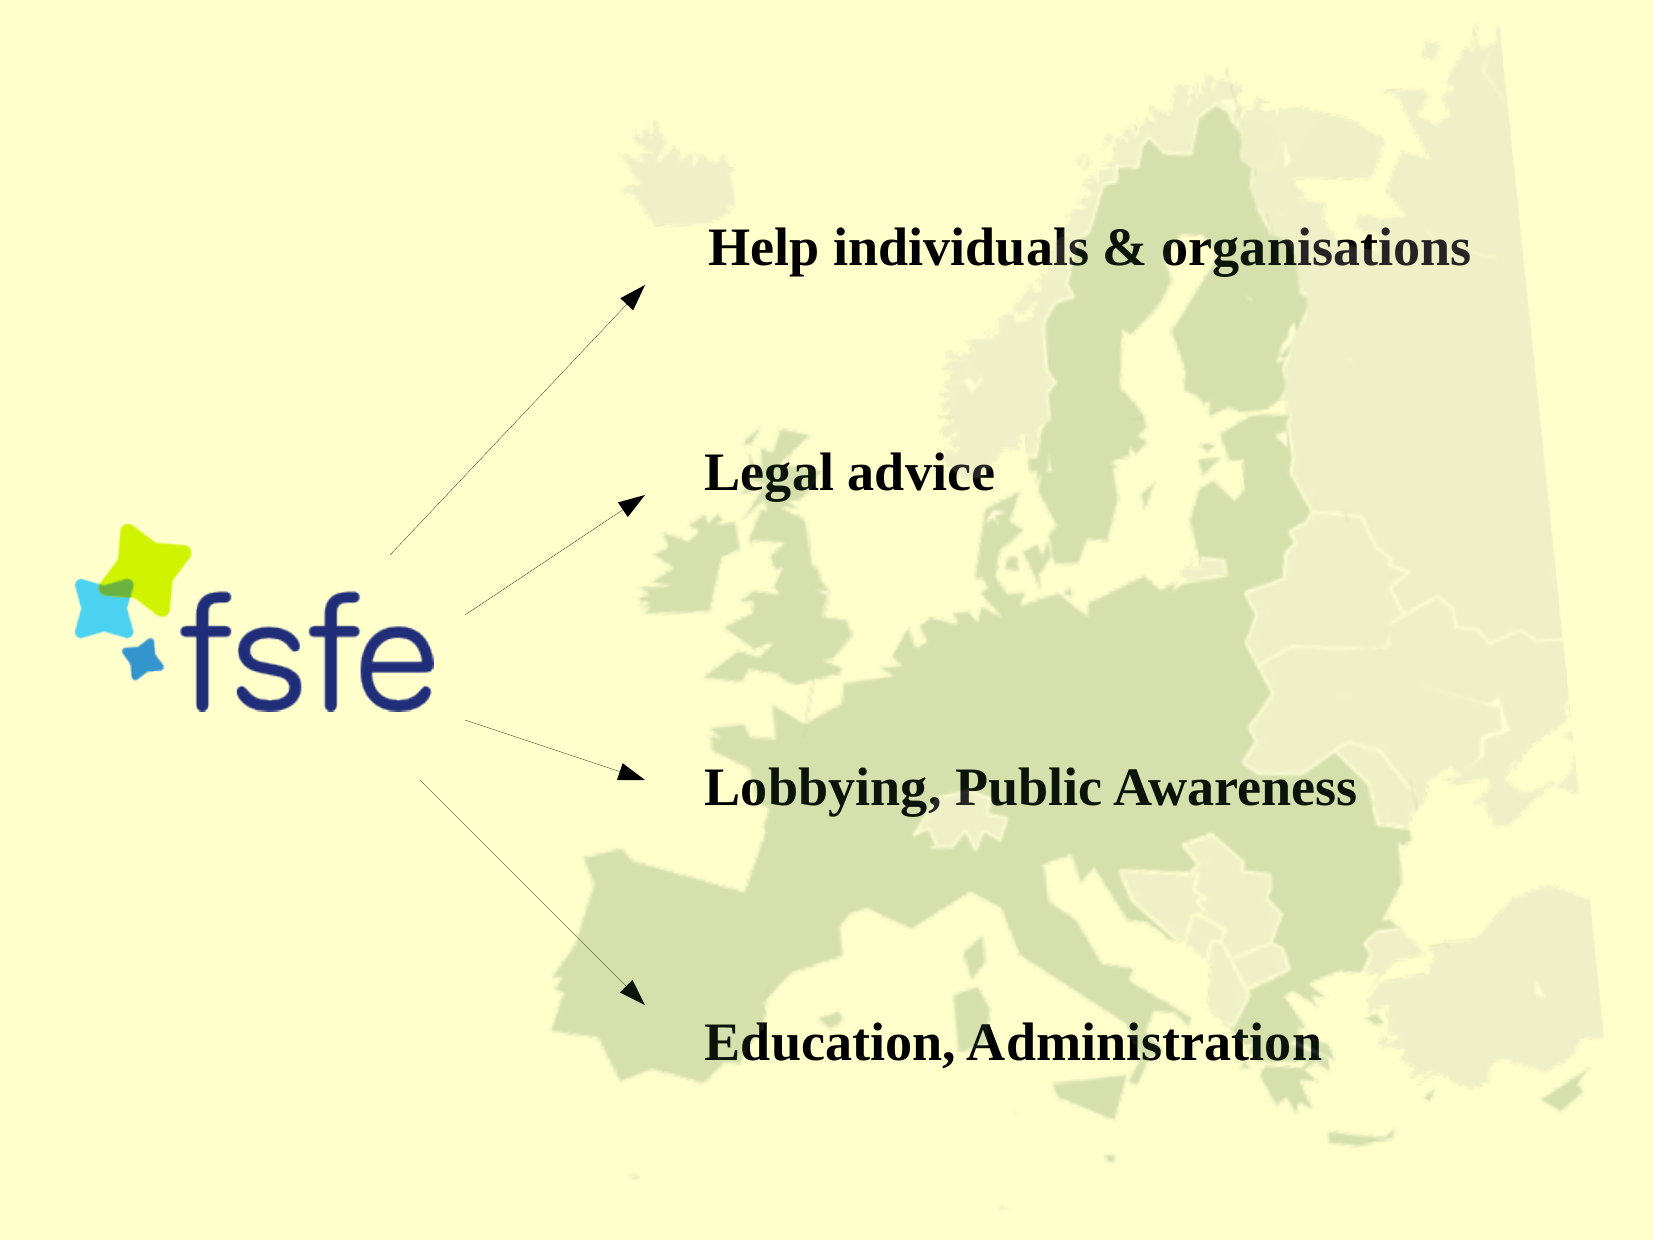

Help individuals & organisations
Legal advice
Lobbying, Public Awareness
Education, Administration